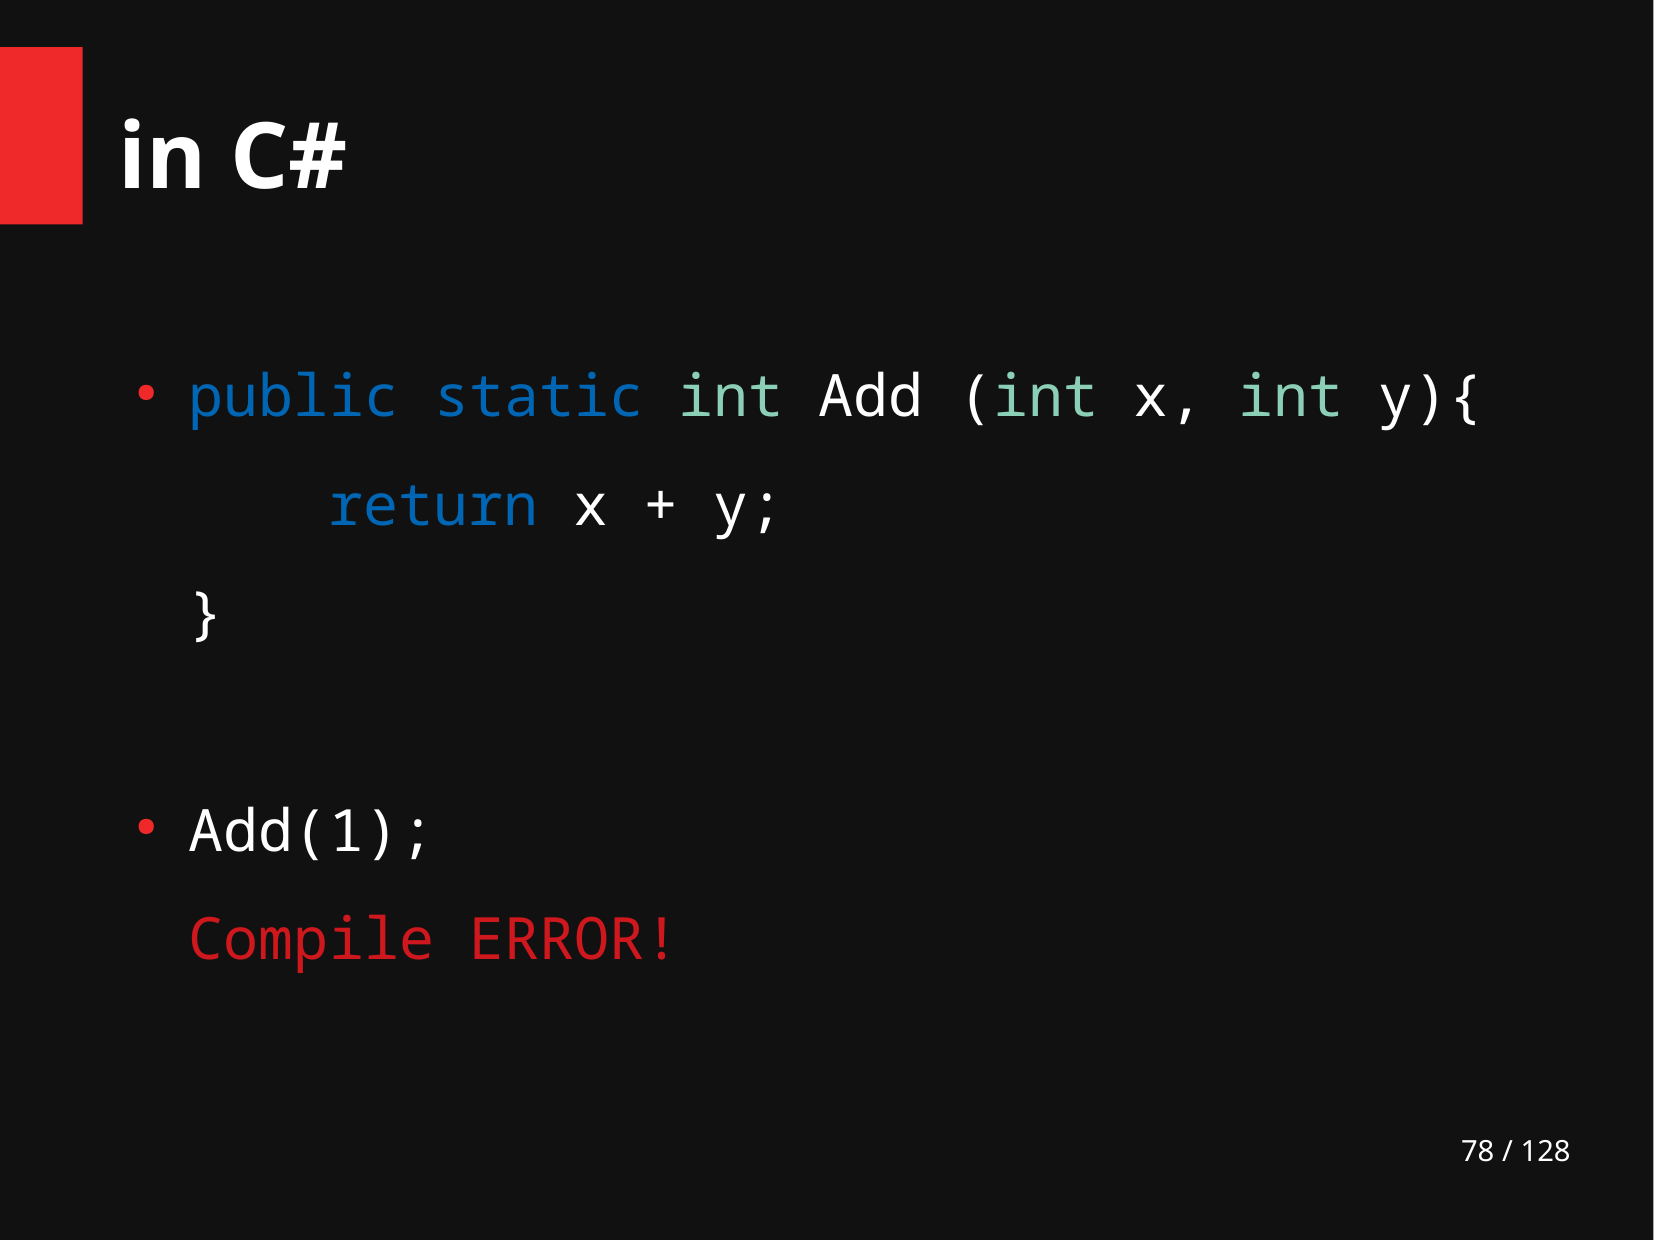

in C#
# public static int Add (int x, int y){
 return x + y;
}
Add(1);
Compile ERROR!
78